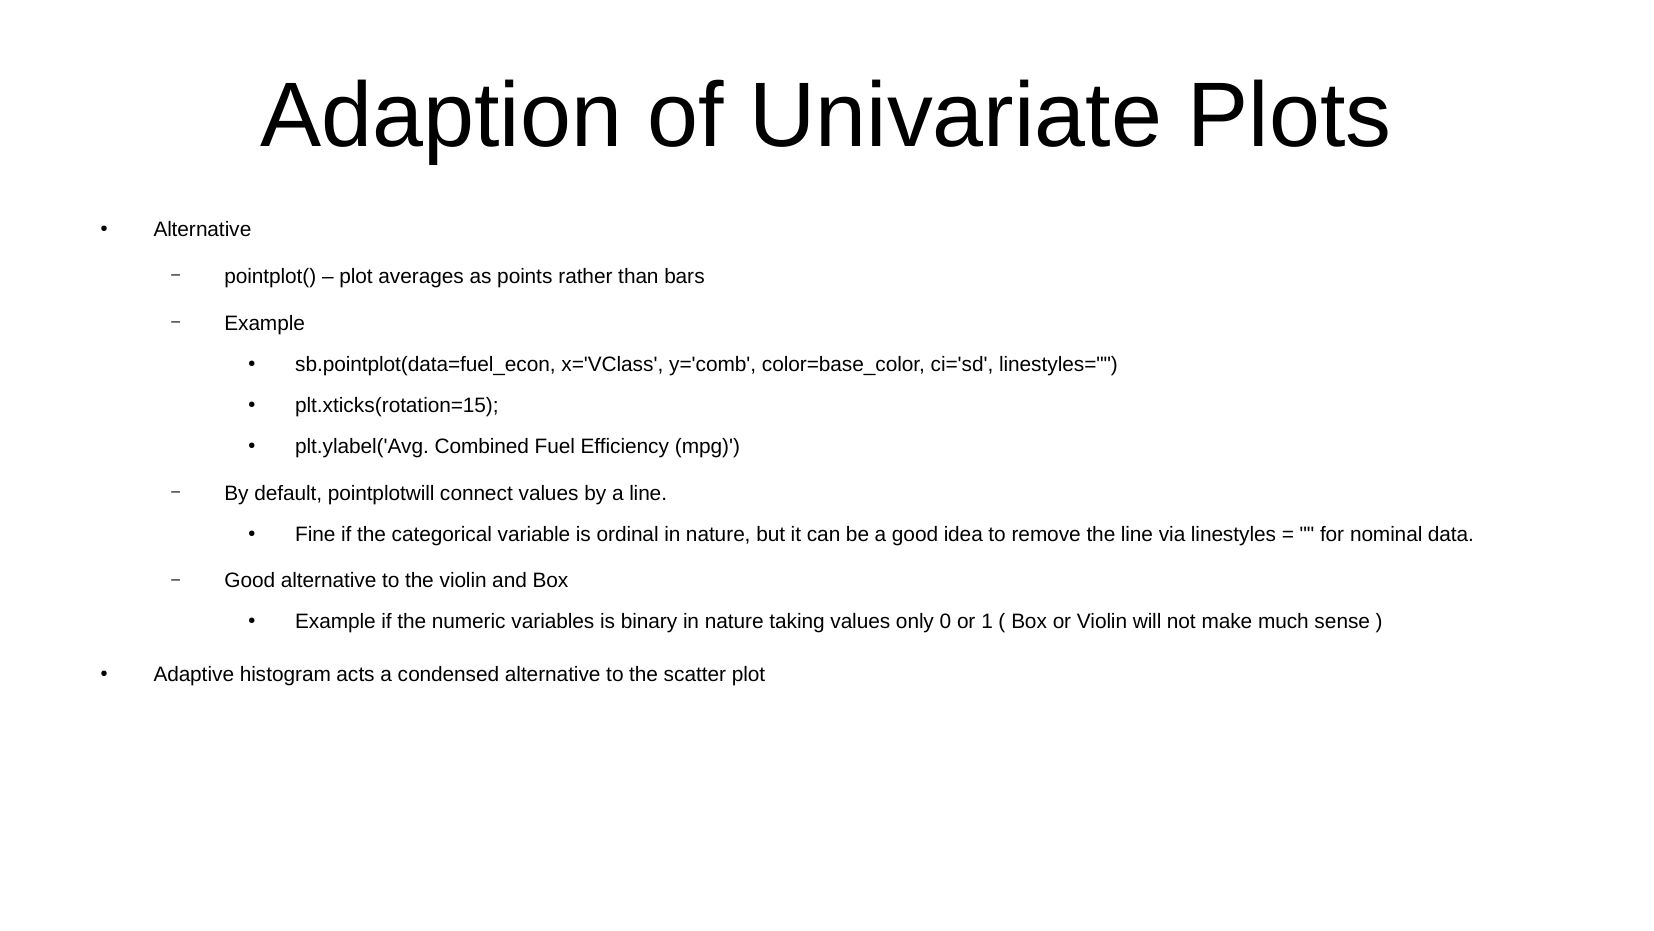

# Adaption of Univariate Plots
Alternative
pointplot() – plot averages as points rather than bars
Example
sb.pointplot(data=fuel_econ, x='VClass', y='comb', color=base_color, ci='sd', linestyles="")
plt.xticks(rotation=15);
plt.ylabel('Avg. Combined Fuel Efficiency (mpg)')
By default, pointplotwill connect values by a line.
Fine if the categorical variable is ordinal in nature, but it can be a good idea to remove the line via linestyles = "" for nominal data.
Good alternative to the violin and Box
Example if the numeric variables is binary in nature taking values only 0 or 1 ( Box or Violin will not make much sense )
Adaptive histogram acts a condensed alternative to the scatter plot